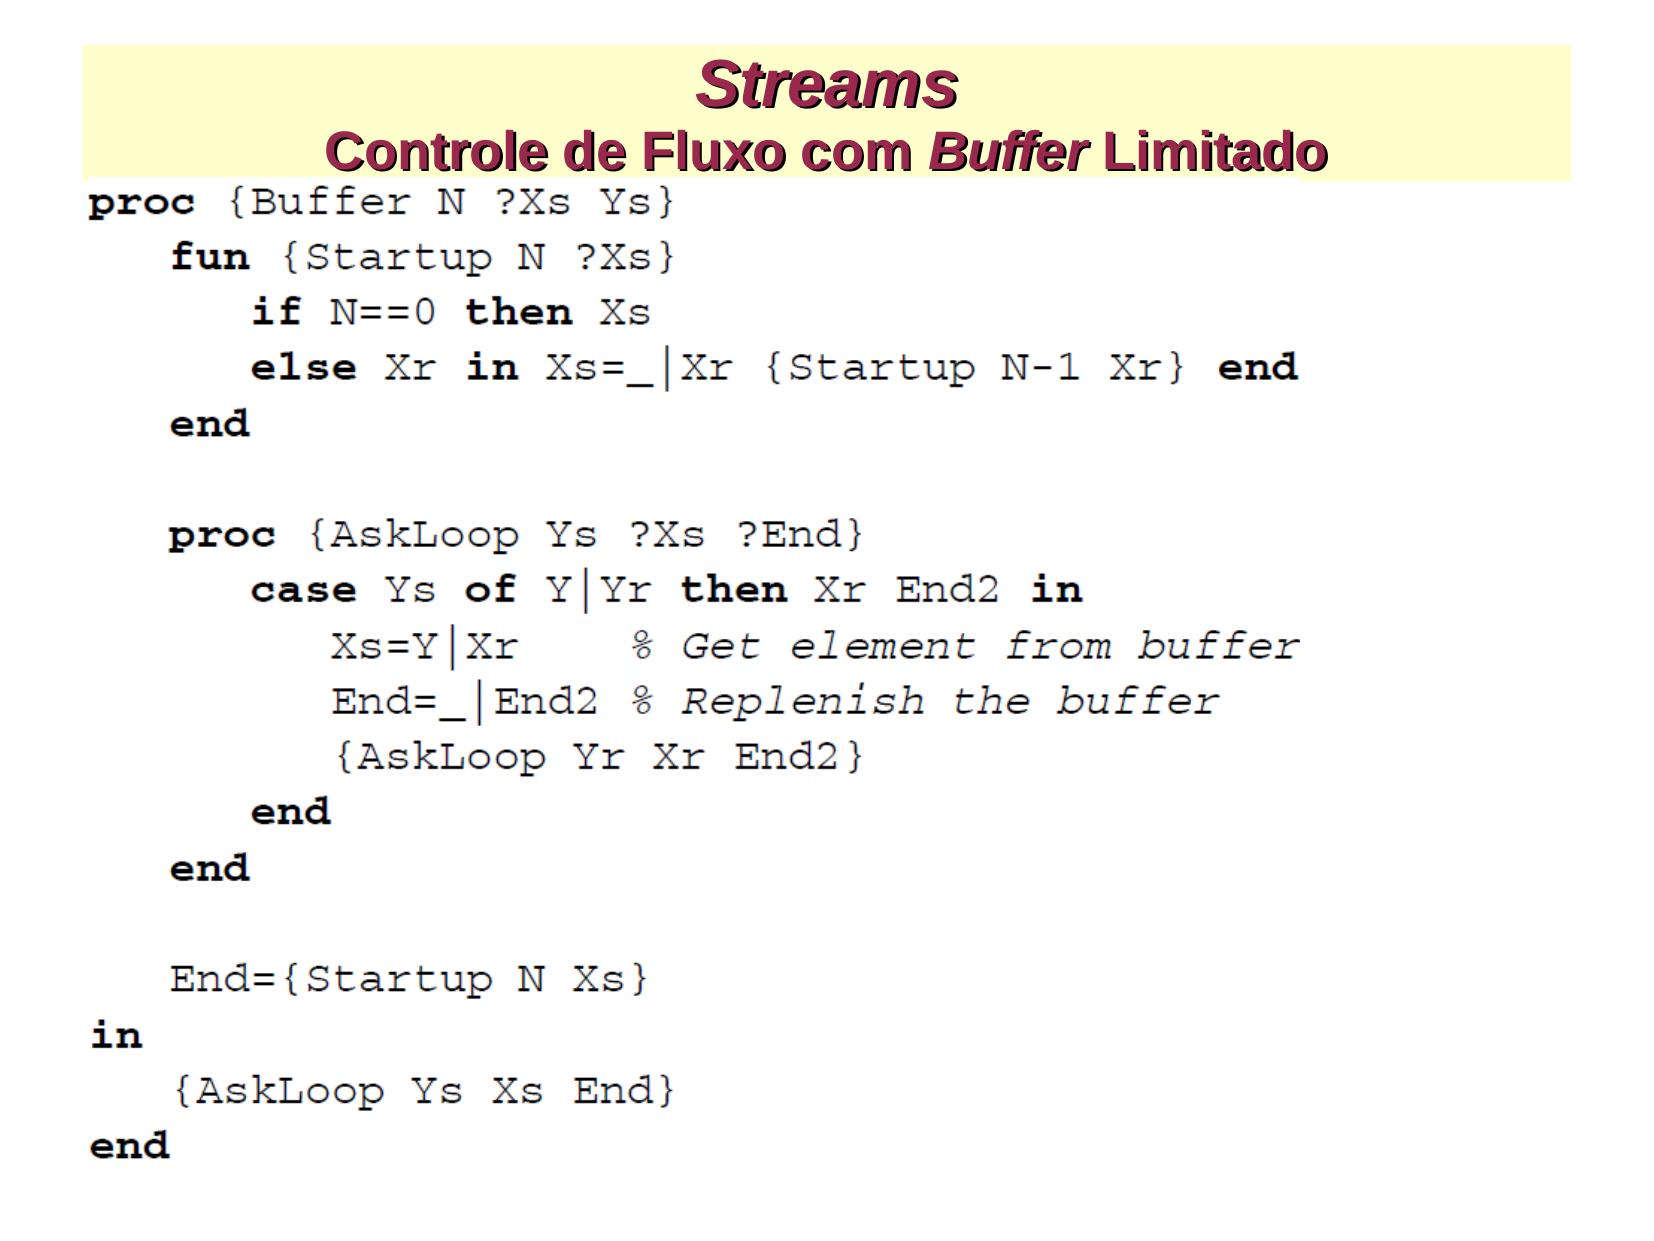

# Streams Controle de Fluxo com Buffer Limitado